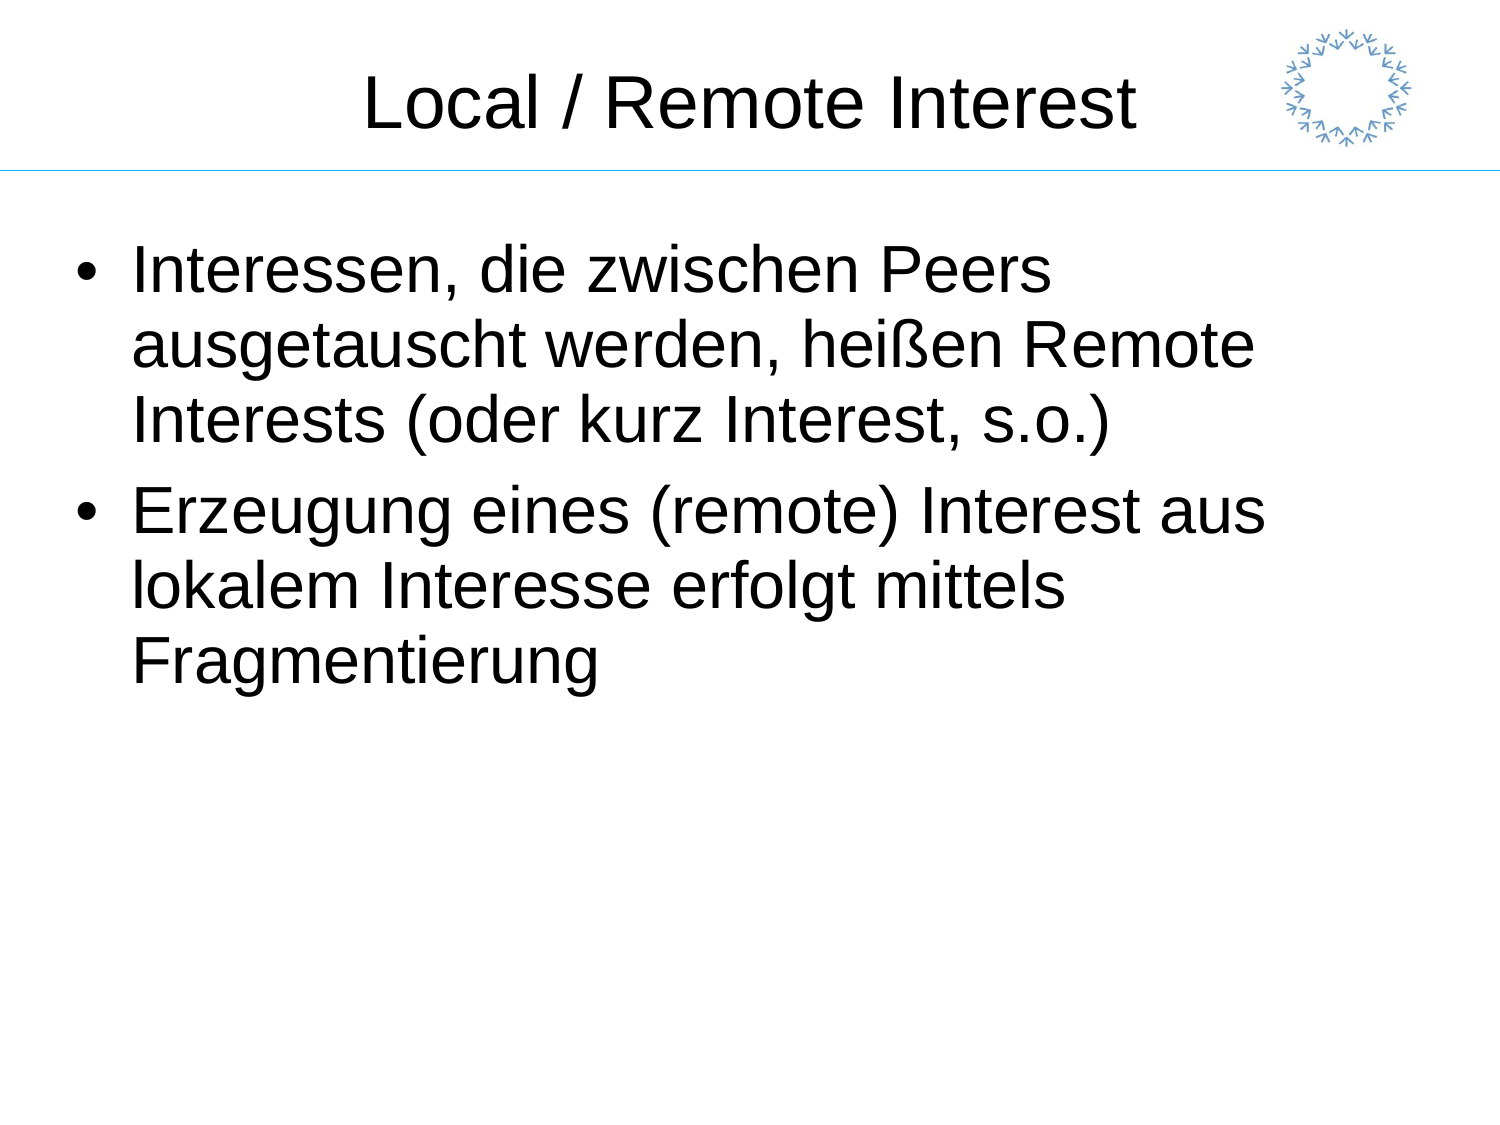

# Local / Remote Interest
Interessen, die zwischen Peers ausgetauscht werden, heißen Remote Interests (oder kurz Interest, s.o.)
Erzeugung eines (remote) Interest aus lokalem Interesse erfolgt mittels Fragmentierung